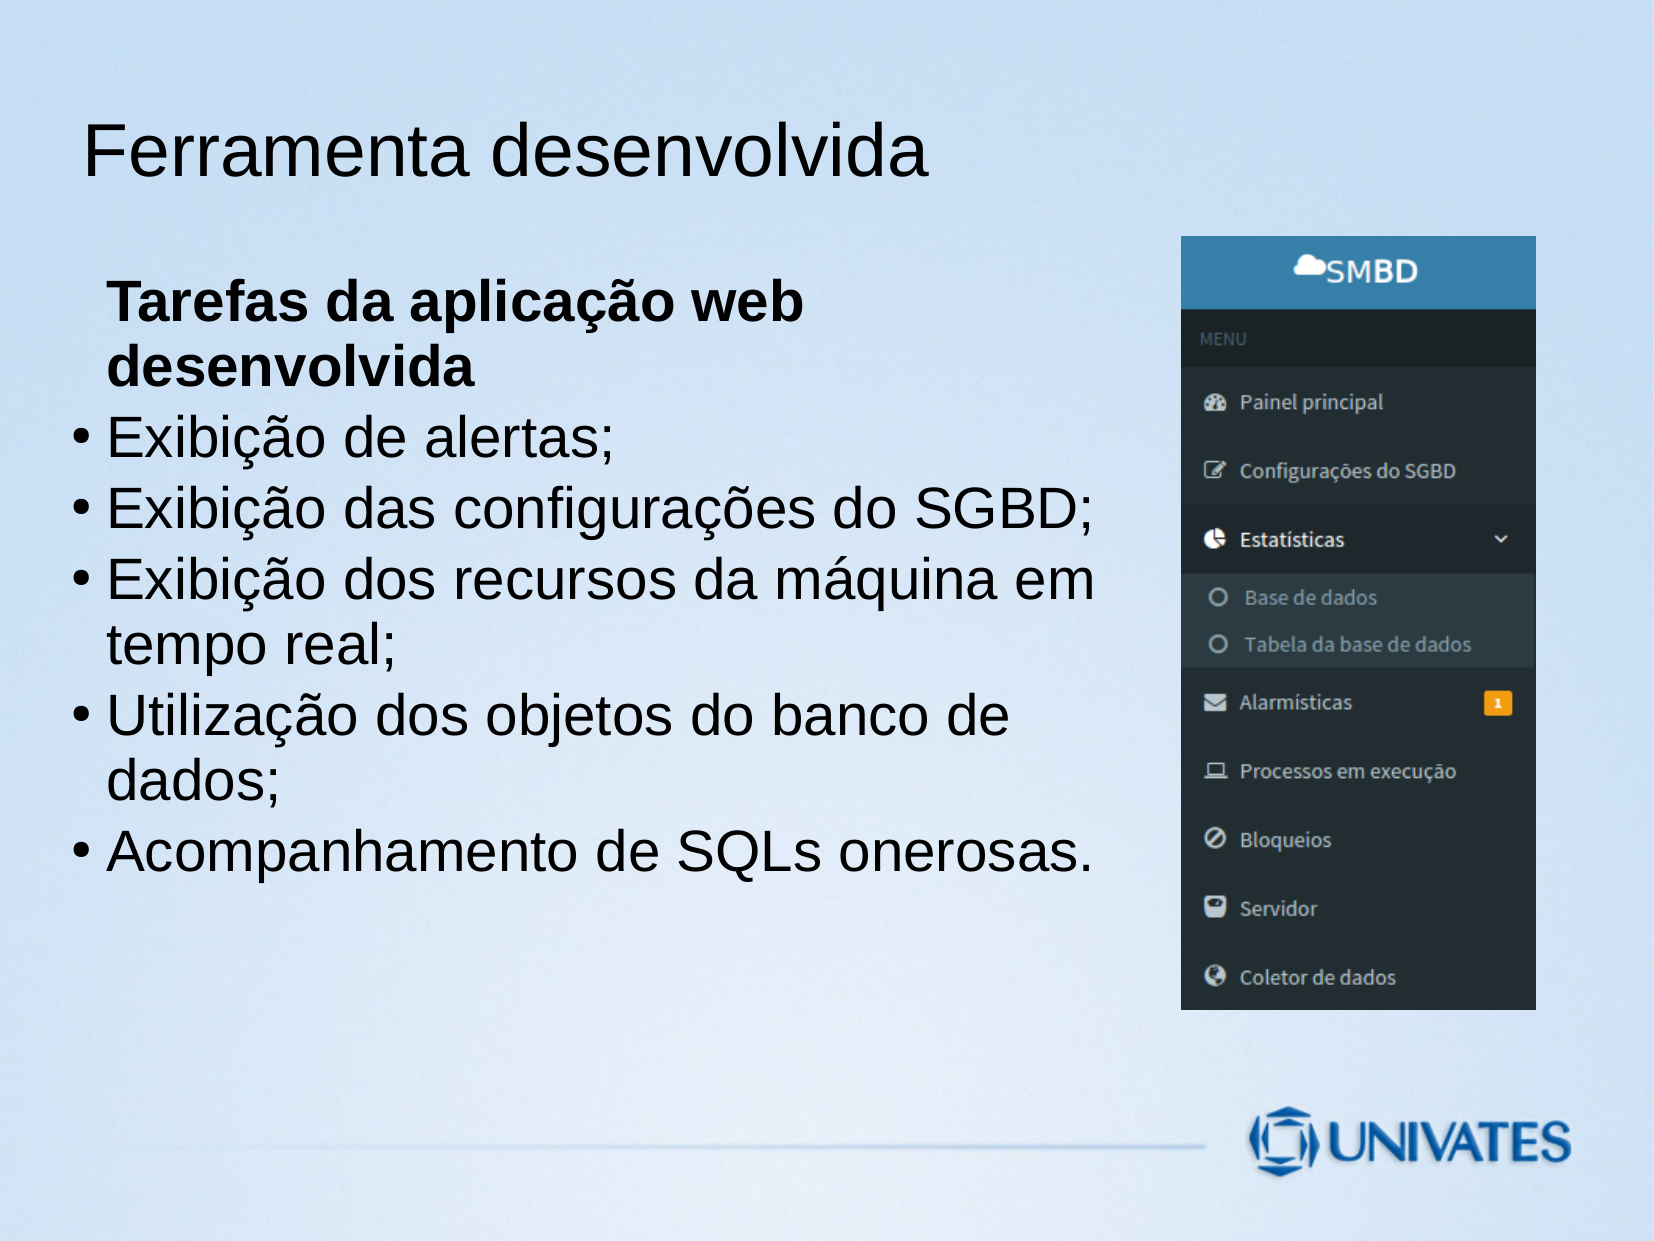

# Ferramenta desenvolvida
Tarefas da aplicação web desenvolvida
Exibição de alertas;
Exibição das configurações do SGBD;
Exibição dos recursos da máquina em tempo real;
Utilização dos objetos do banco de dados;
Acompanhamento de SQLs onerosas.
12